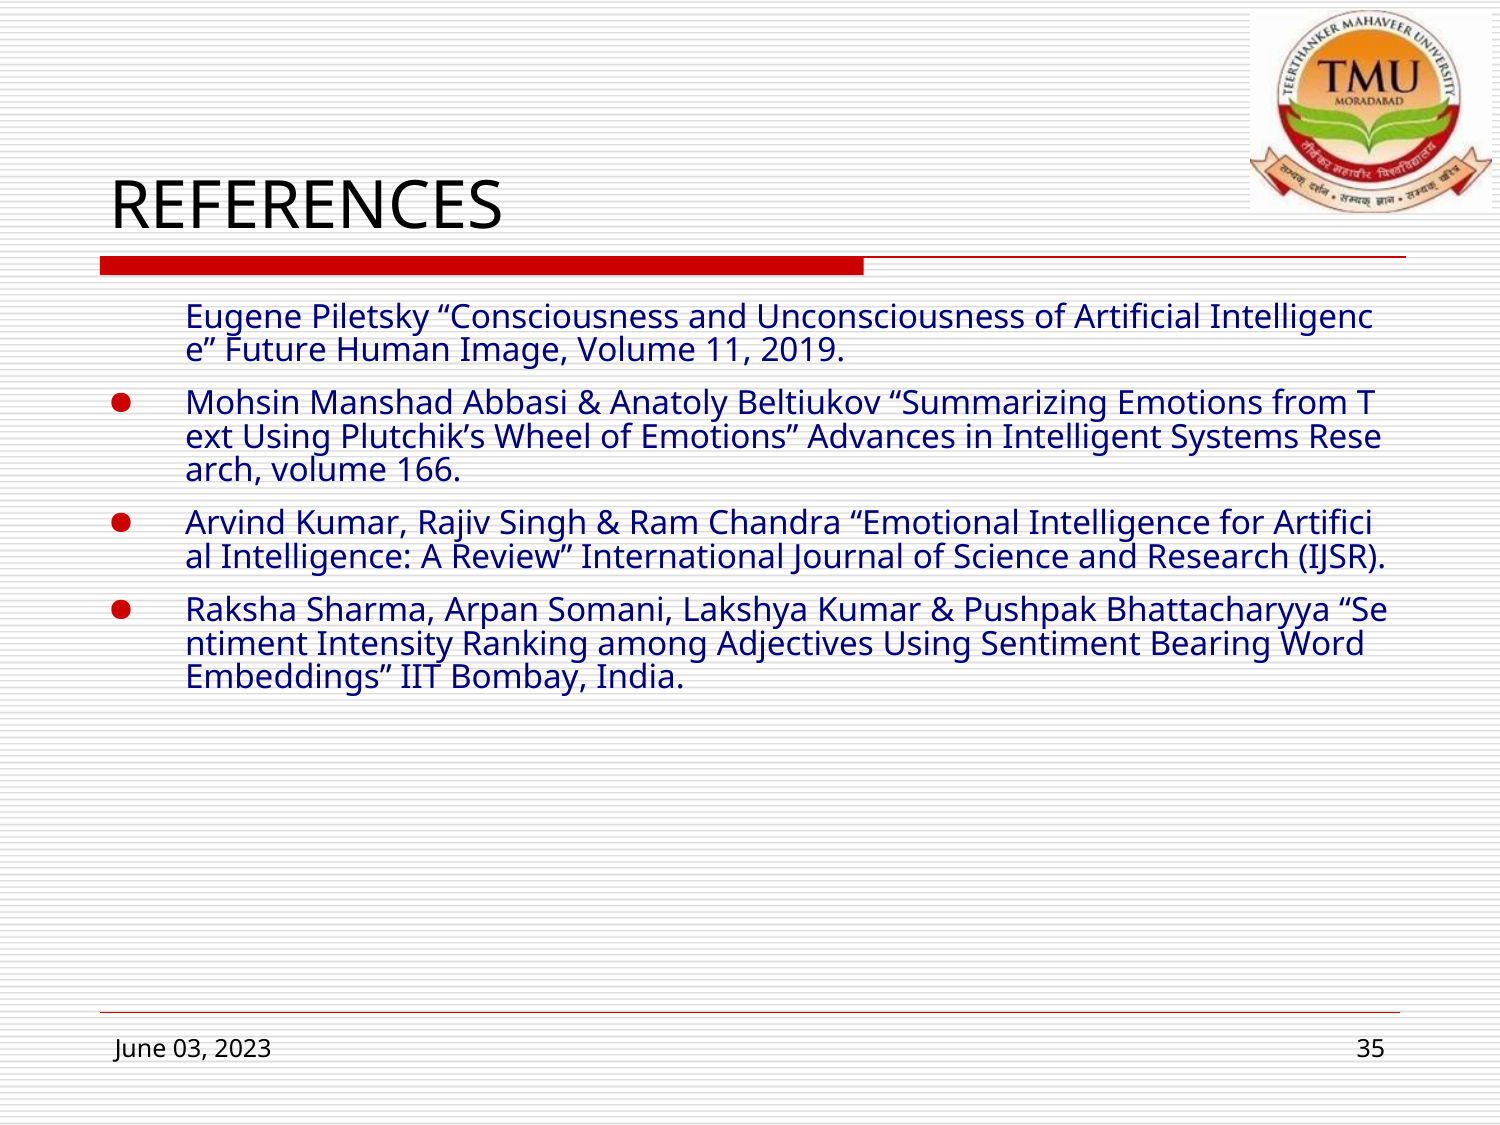

# REFERENCES
Eugene Piletsky “Consciousness and Unconsciousness of Artificial Intelligence” Future Human Image, Volume 11, 2019.
Mohsin Manshad Abbasi & Anatoly Beltiukov “Summarizing Emotions from Text Using Plutchik’s Wheel of Emotions” Advances in Intelligent Systems Research, volume 166.
Arvind Kumar, Rajiv Singh & Ram Chandra “Emotional Intelligence for Artificial Intelligence: A Review” International Journal of Science and Research (IJSR).
Raksha Sharma, Arpan Somani, Lakshya Kumar & Pushpak Bhattacharyya “Sentiment Intensity Ranking among Adjectives Using Sentiment Bearing Word Embeddings” IIT Bombay, India.
June 03, 2023